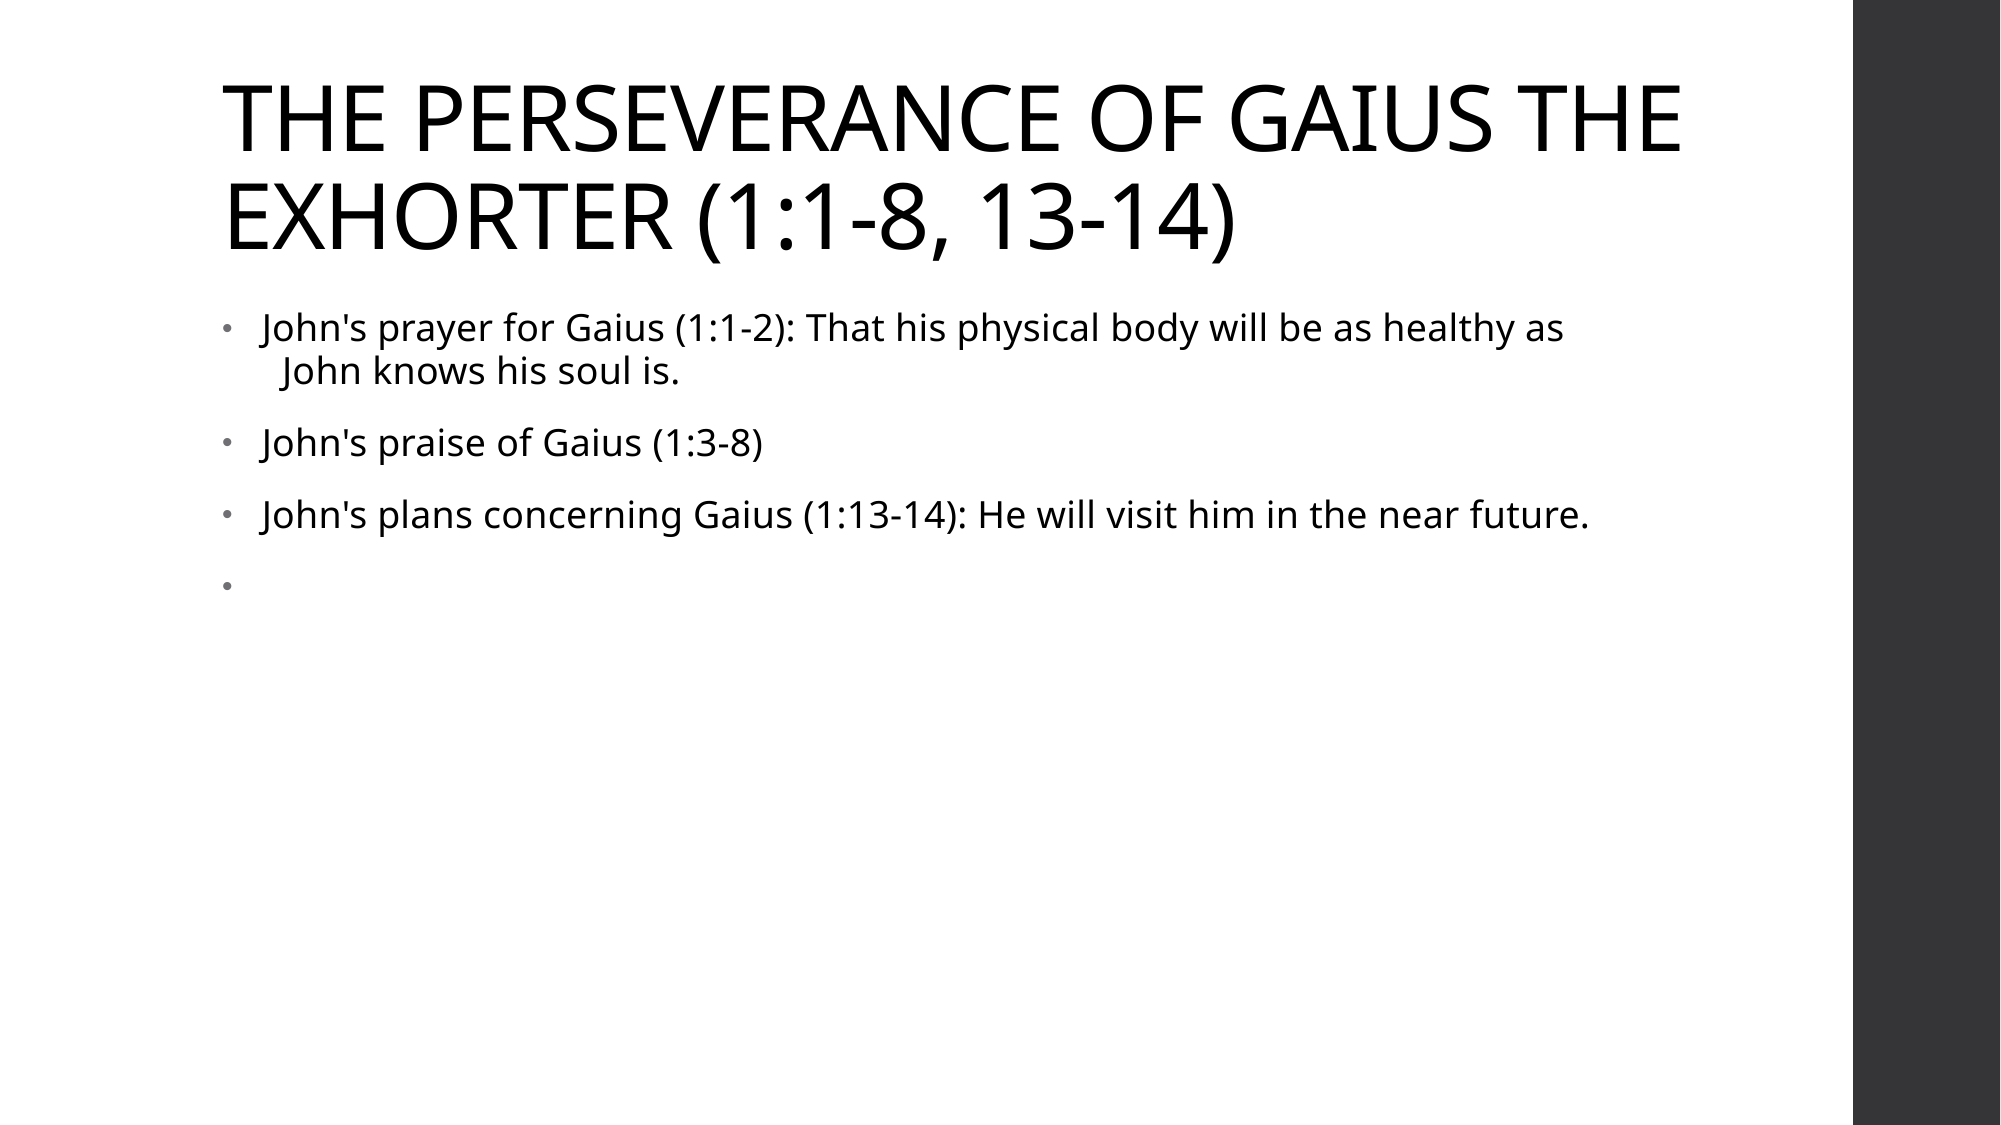

# THE PERSEVERANCE OF GAIUS THE EXHORTER (1:1-8, 13-14)
 John's prayer for Gaius (1:1-2): That his physical body will be as healthy as John knows his soul is.
 John's praise of Gaius (1:3-8)
 John's plans concerning Gaius (1:13-14): He will visit him in the near future.